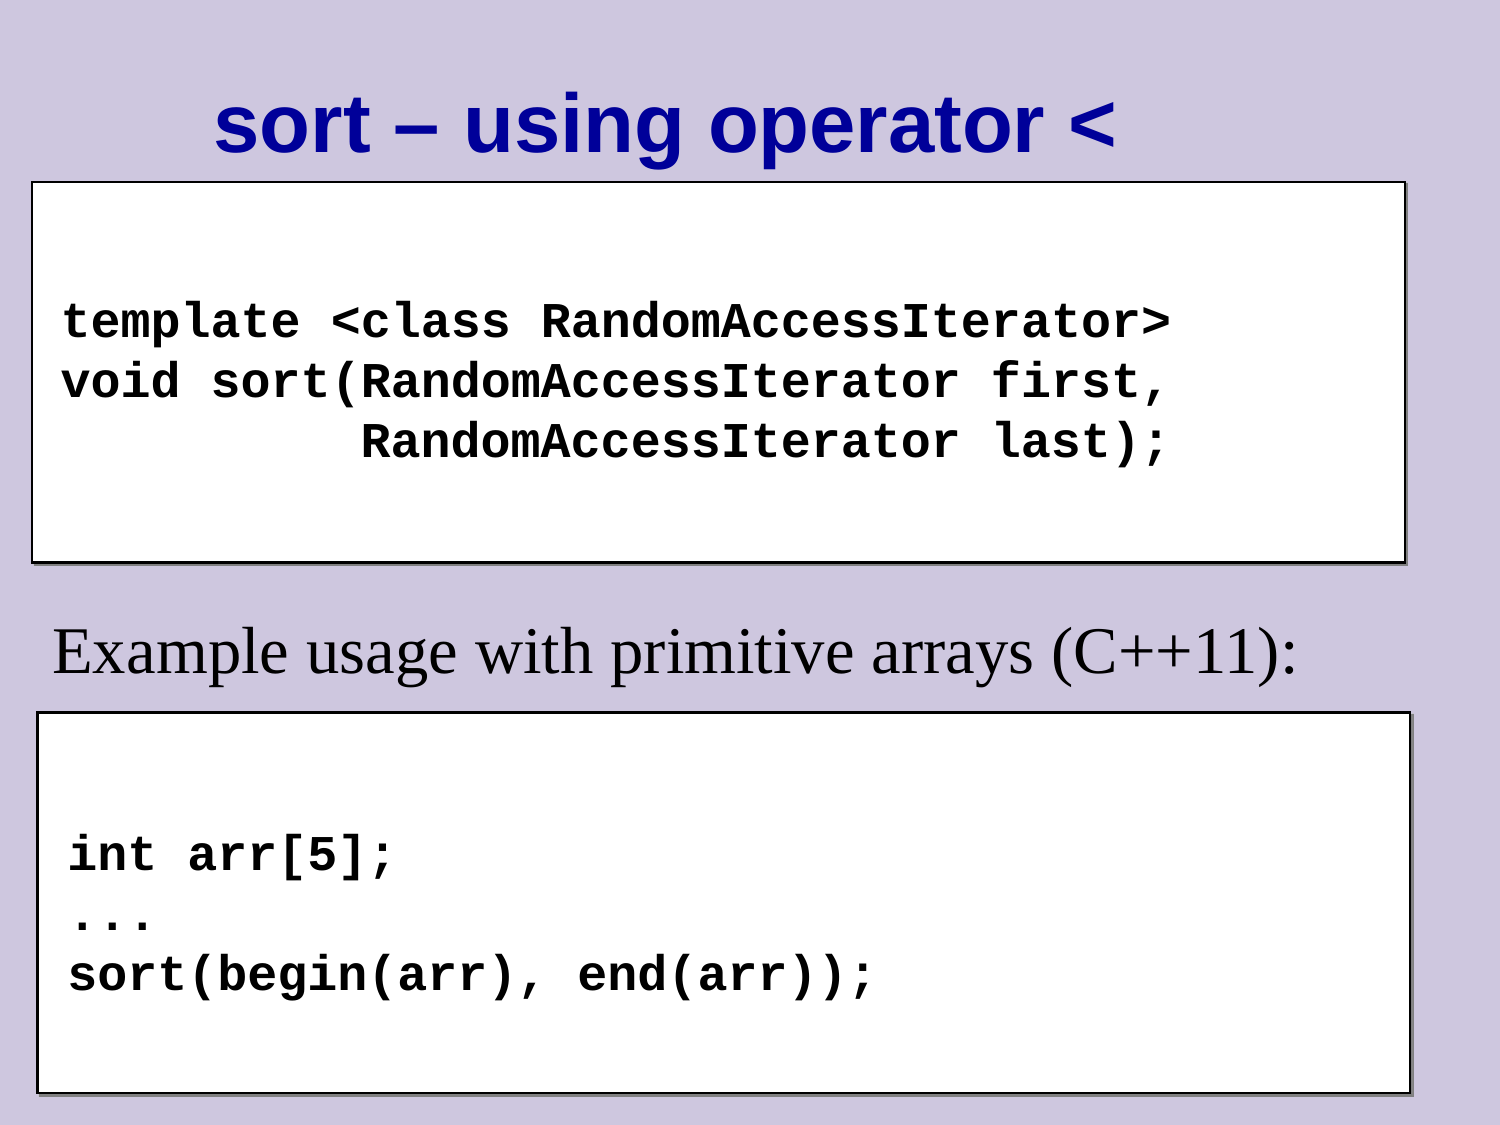

# sort – using operator <
template <class RandomAccessIterator>
void sort(RandomAccessIterator first,
 RandomAccessIterator last);
Example usage with primitive arrays (C++11):
int arr[5];
...
sort(begin(arr), end(arr));